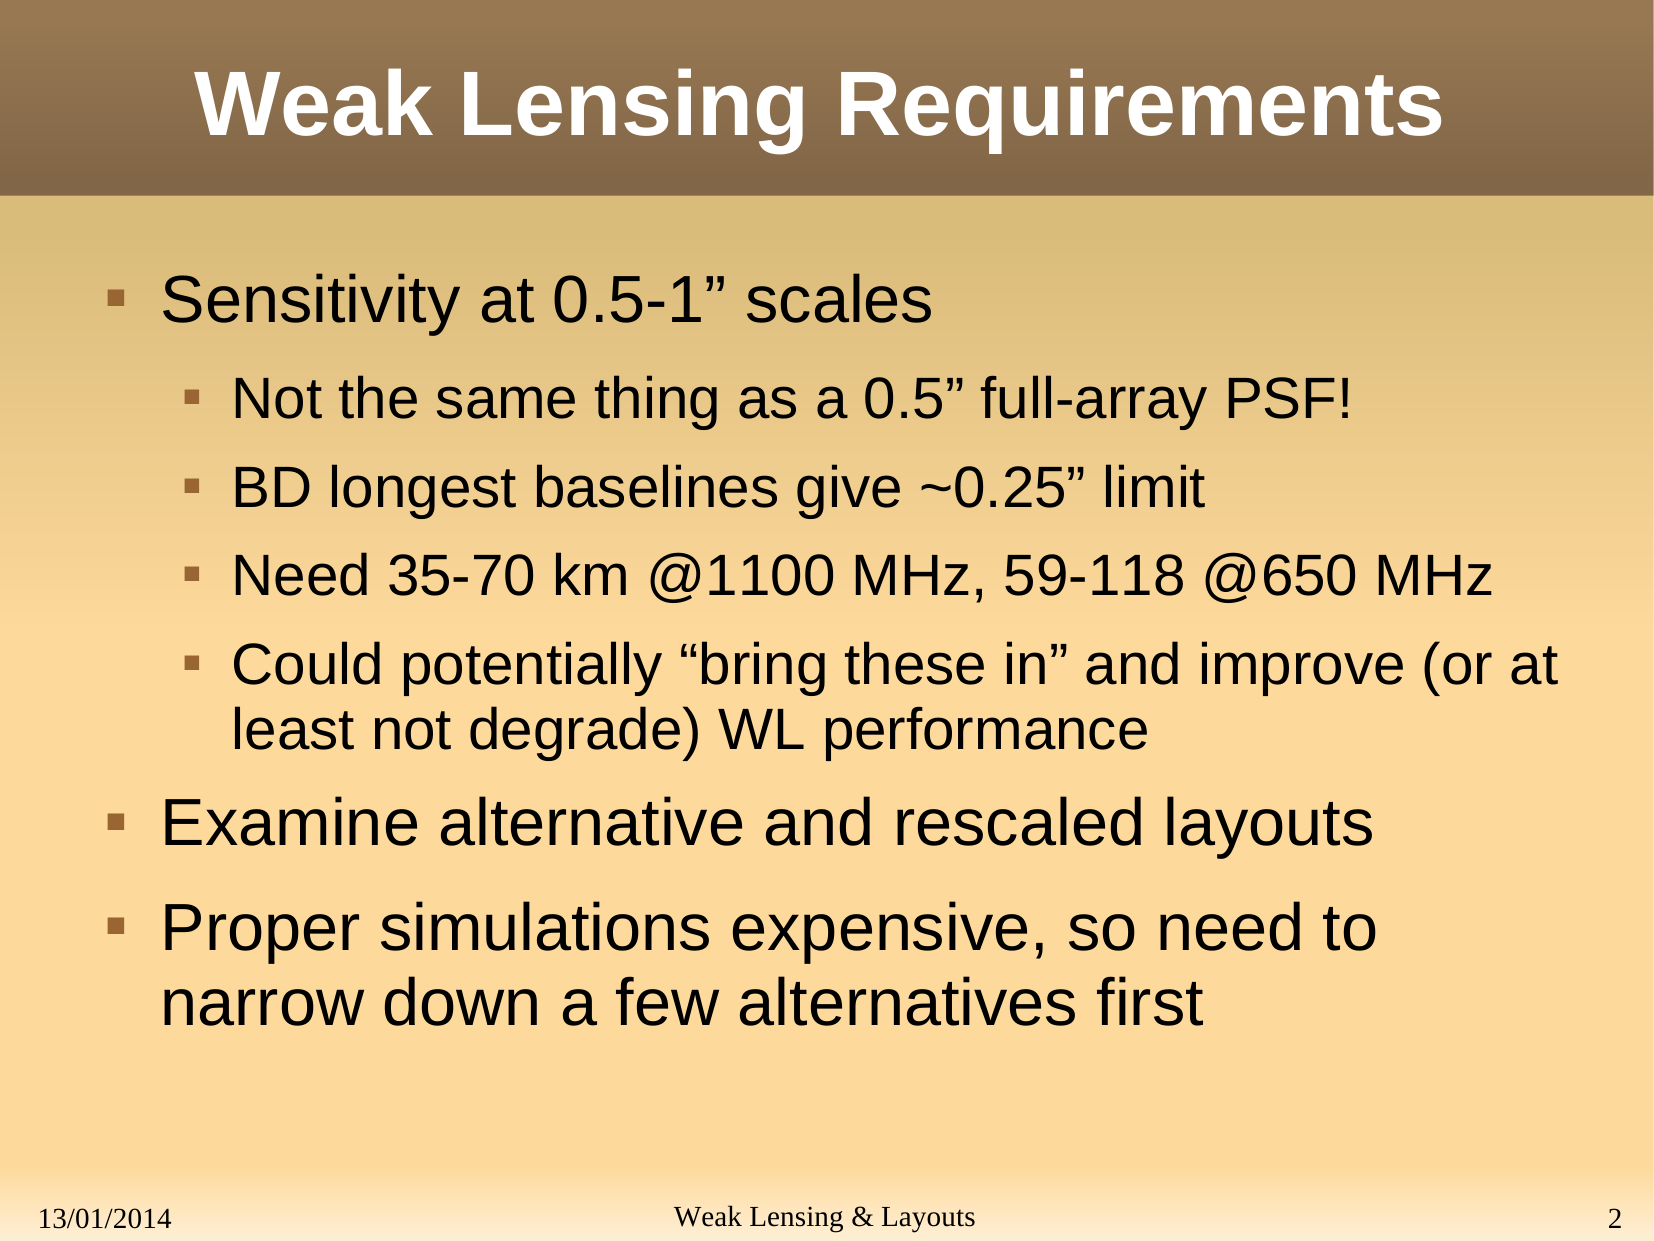

# Weak Lensing Requirements
Sensitivity at 0.5-1” scales
Not the same thing as a 0.5” full-array PSF!
BD longest baselines give ~0.25” limit
Need 35-70 km @1100 MHz, 59-118 @650 MHz
Could potentially “bring these in” and improve (or at least not degrade) WL performance
Examine alternative and rescaled layouts
Proper simulations expensive, so need to narrow down a few alternatives first
Weak Lensing & Layouts
13/01/2014
2